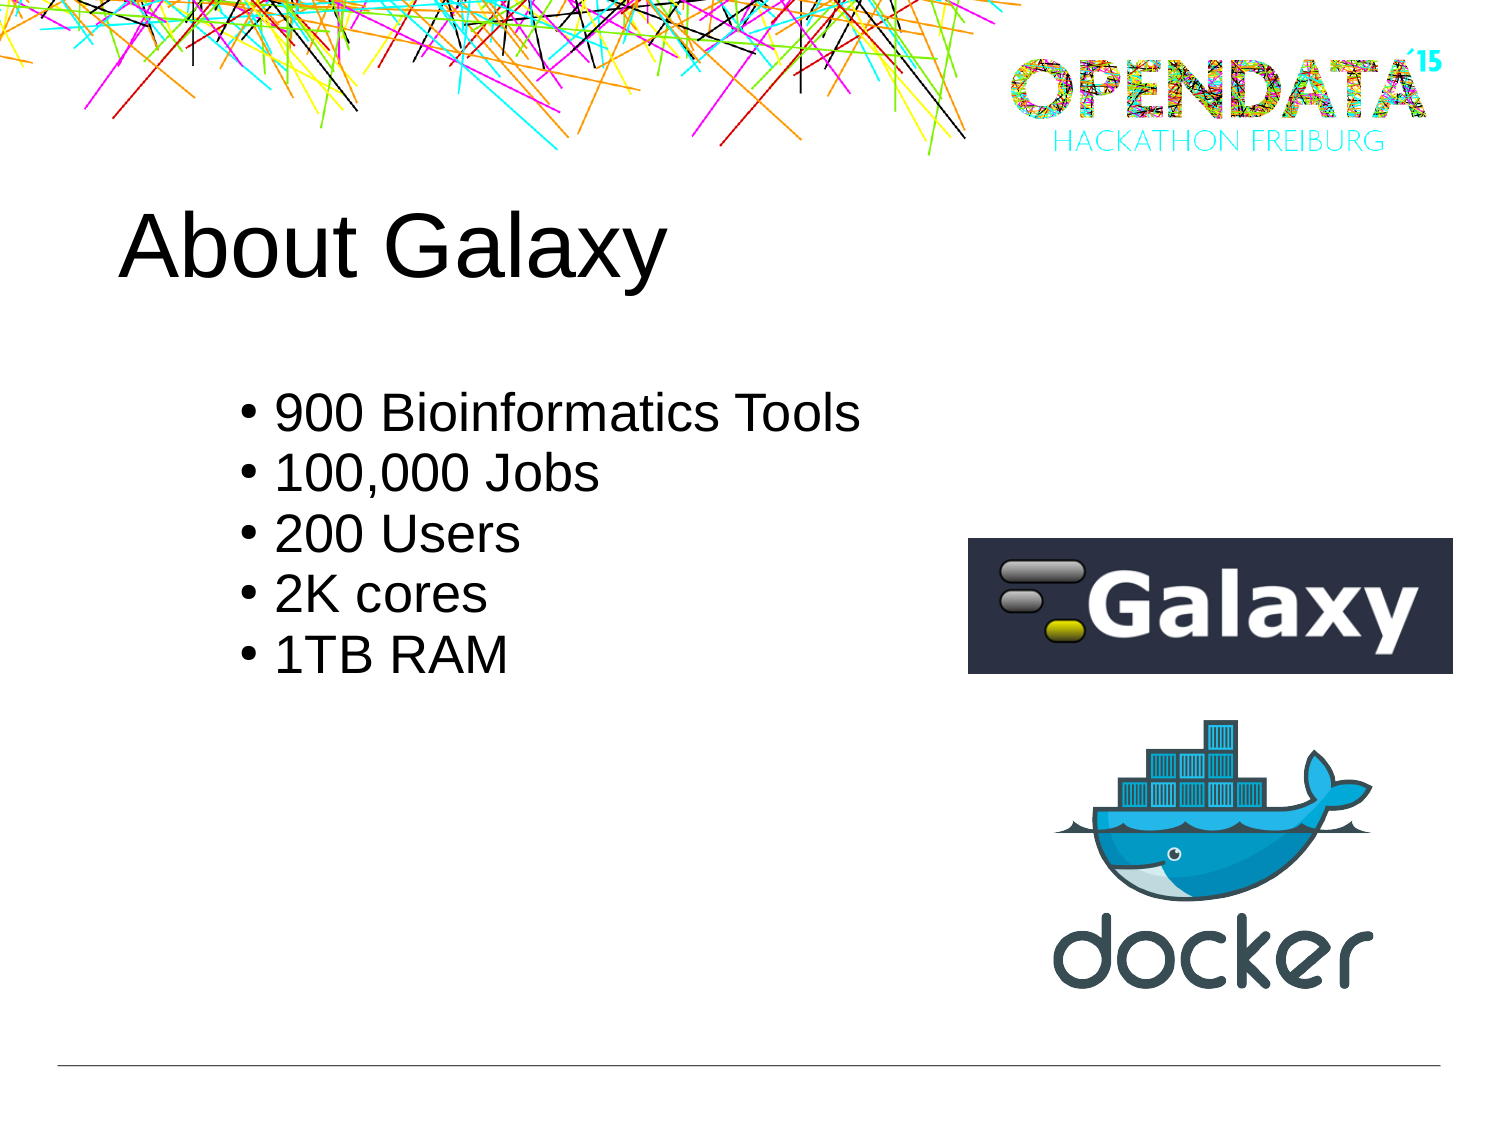

# About Galaxy
900 Bioinformatics Tools
100,000 Jobs
200 Users
2K cores
1TB RAM